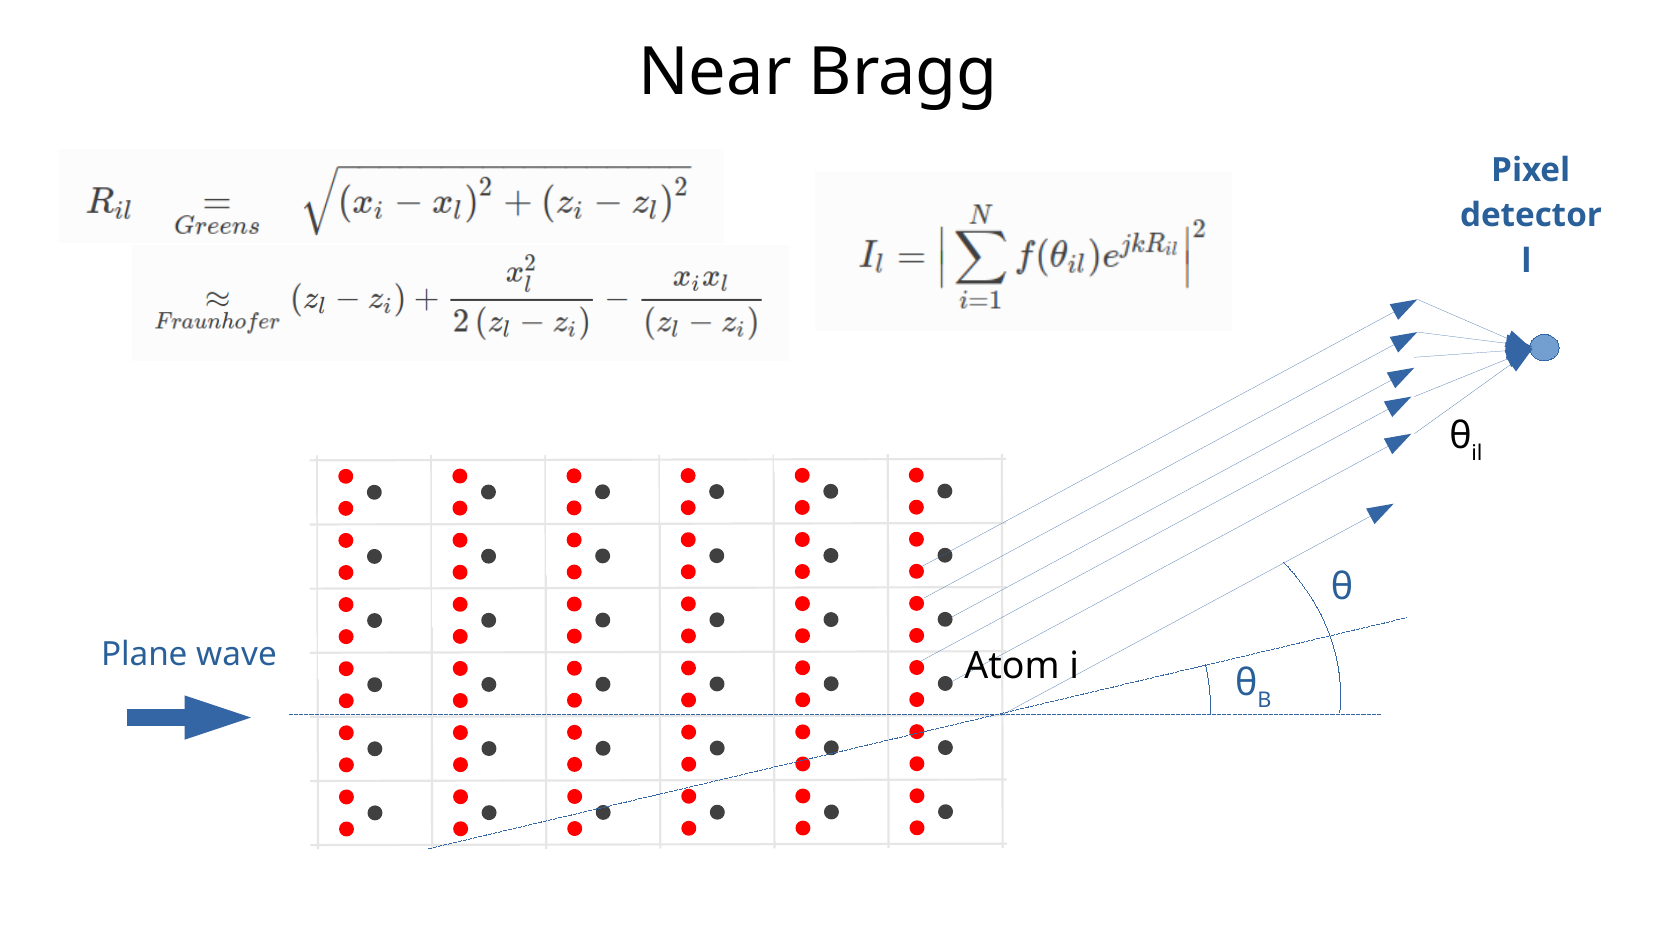

# Near Bragg
Pixel detector
l
θil
θ
Atom i
θB
Plane wave